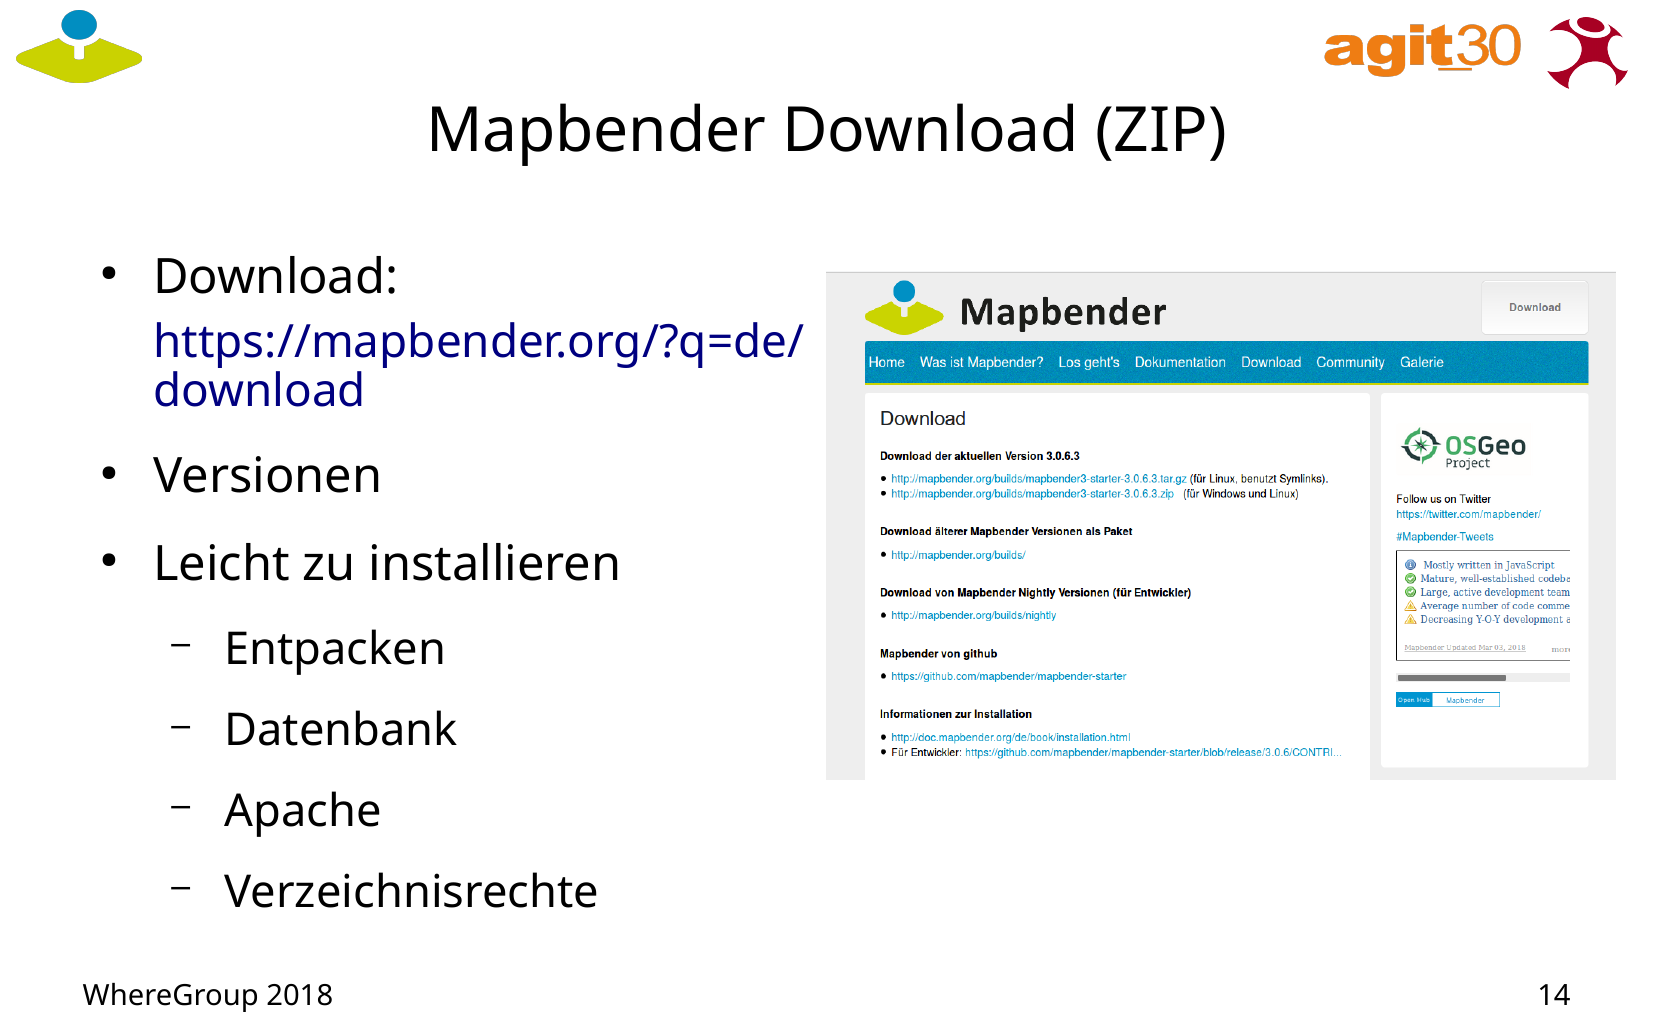

# Mapbender Download (ZIP)
Download:
https://mapbender.org/?q=de/download
Versionen
Leicht zu installieren
Entpacken
Datenbank
Apache
Verzeichnisrechte
WhereGroup 2018
14